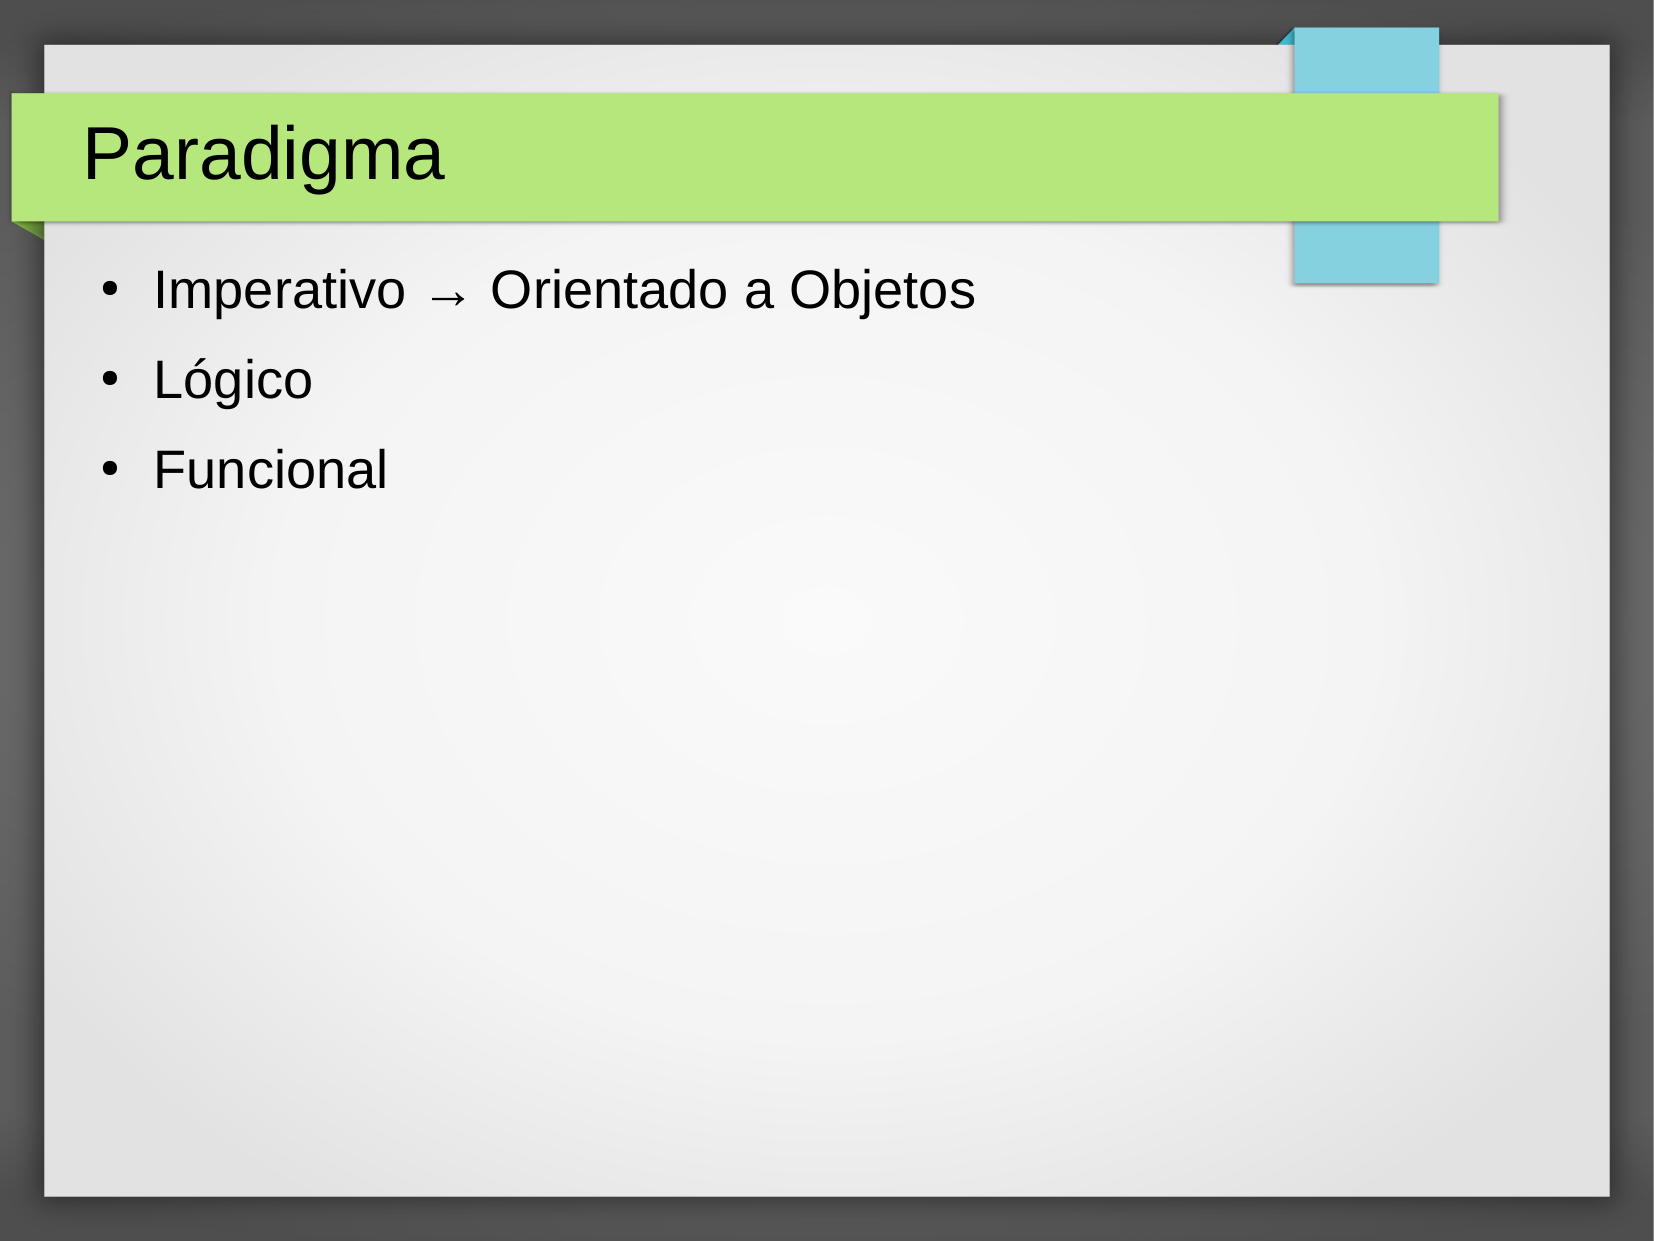

# Paradigma
Imperativo → Orientado a Objetos
Lógico
Funcional